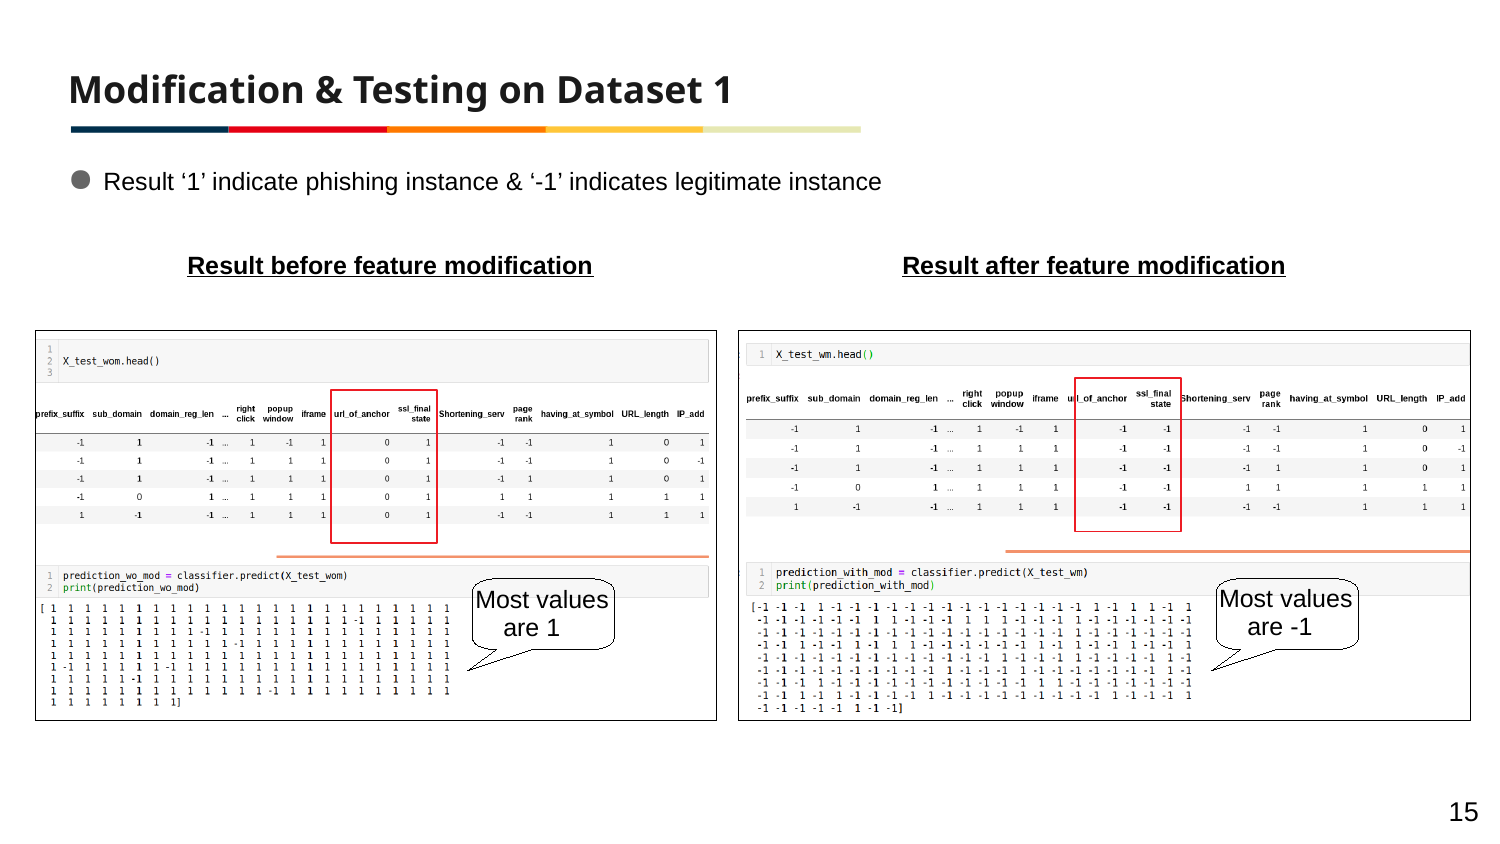

Modification & Testing on Dataset 1
Result ‘1’ indicate phishing instance & ‘-1’ indicates legitimate instance
 Result before feature modification				 Result after feature modification
Most values
 are -1
Most values
 are 1